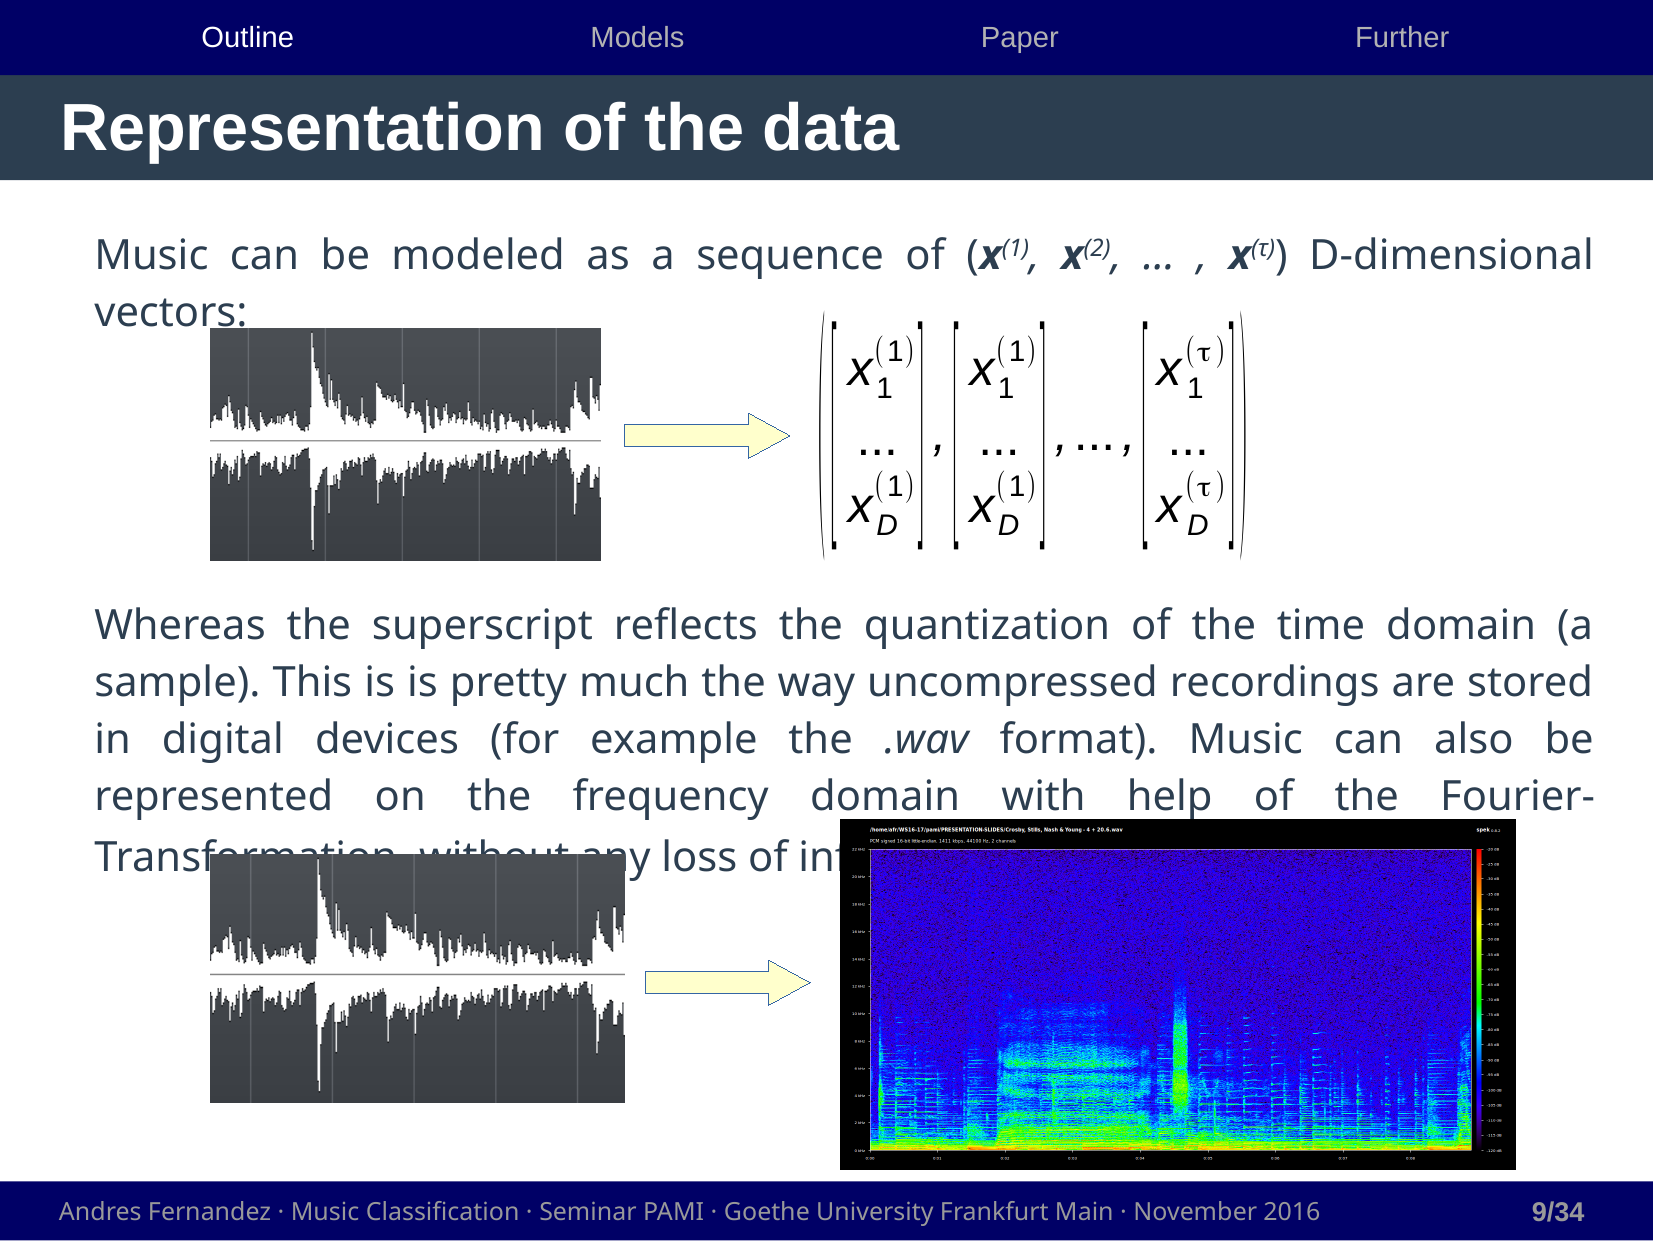

Outline Models Paper Further
# Representation of the data
Music can be modeled as a sequence of (x(1), x(2), … , x(τ)) D-dimensional vectors:
Whereas the superscript reflects the quantization of the time domain (a sample). This is is pretty much the way uncompressed recordings are stored in digital devices (for example the .wav format). Music can also be represented on the frequency domain with help of the Fourier-Transformation, without any loss of information.